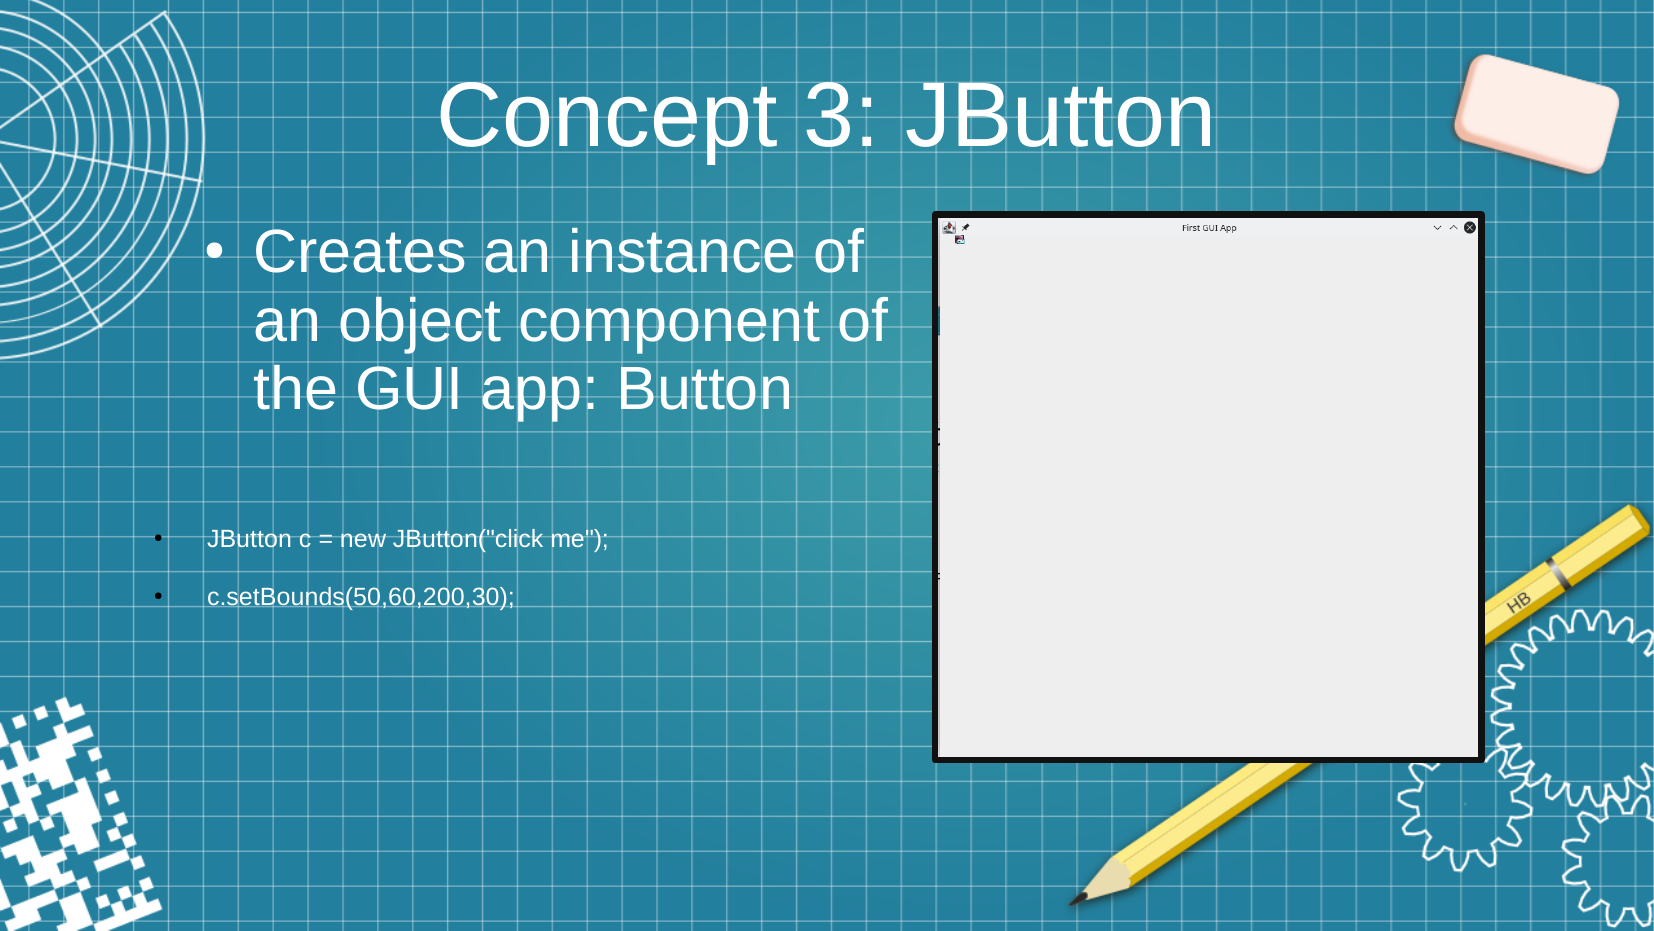

# Concept 3: JButton
Creates an instance of an object component of the GUI app: Button
JButton c = new JButton("click me");
c.setBounds(50,60,200,30);